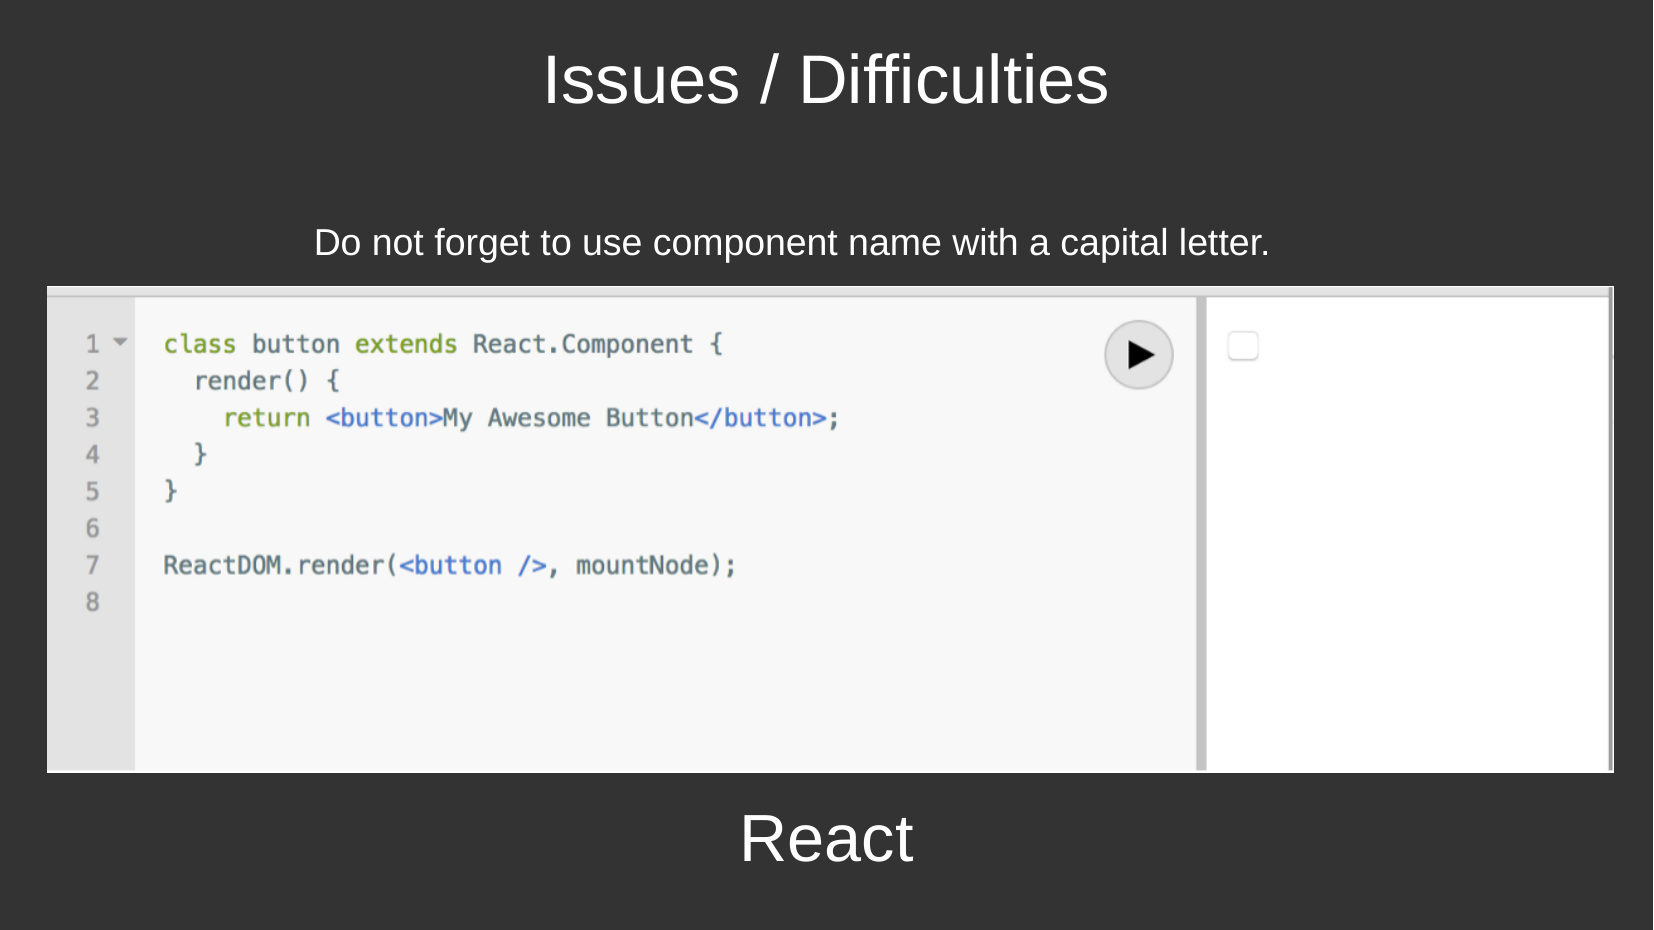

# Issues / Difficulties
Do not forget to use component name with a capital letter.
React